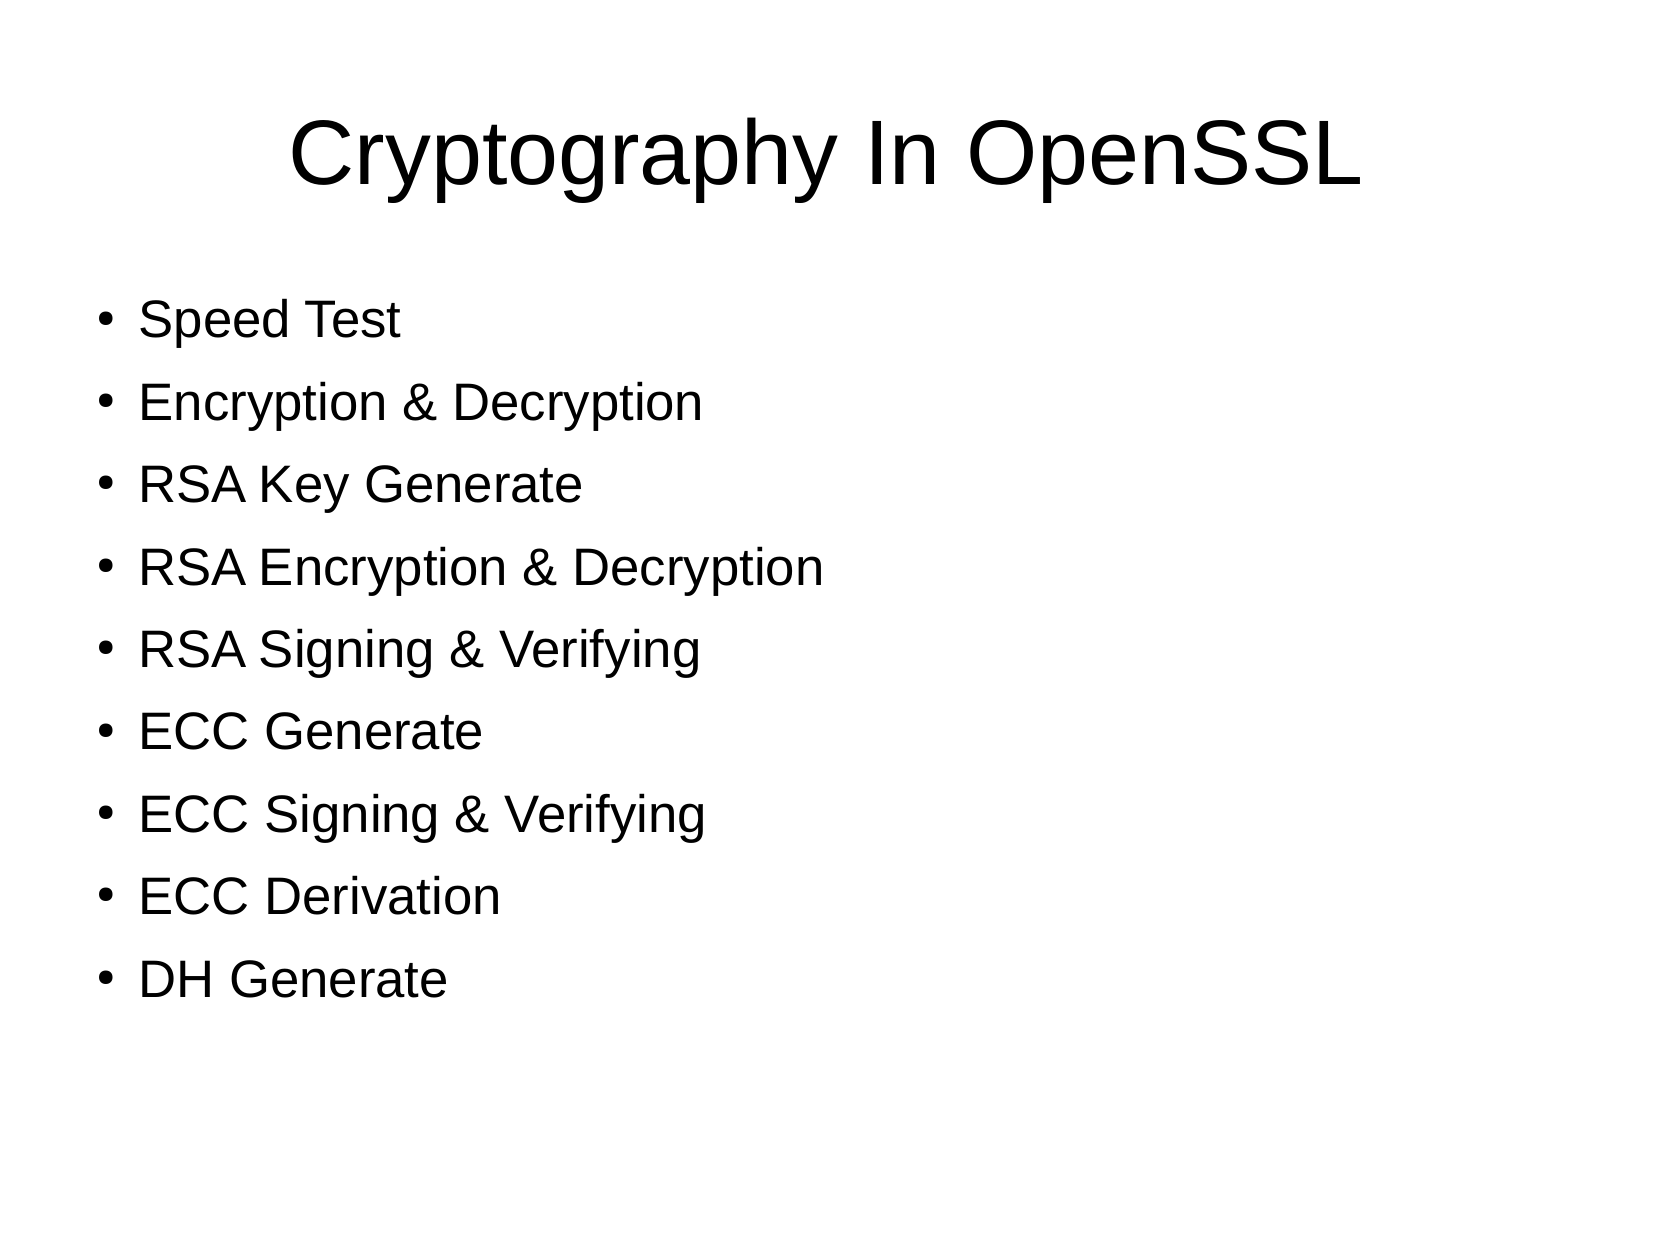

# Cryptography In OpenSSL
Speed Test
Encryption & Decryption
RSA Key Generate
RSA Encryption & Decryption
RSA Signing & Verifying
ECC Generate
ECC Signing & Verifying
ECC Derivation
DH Generate